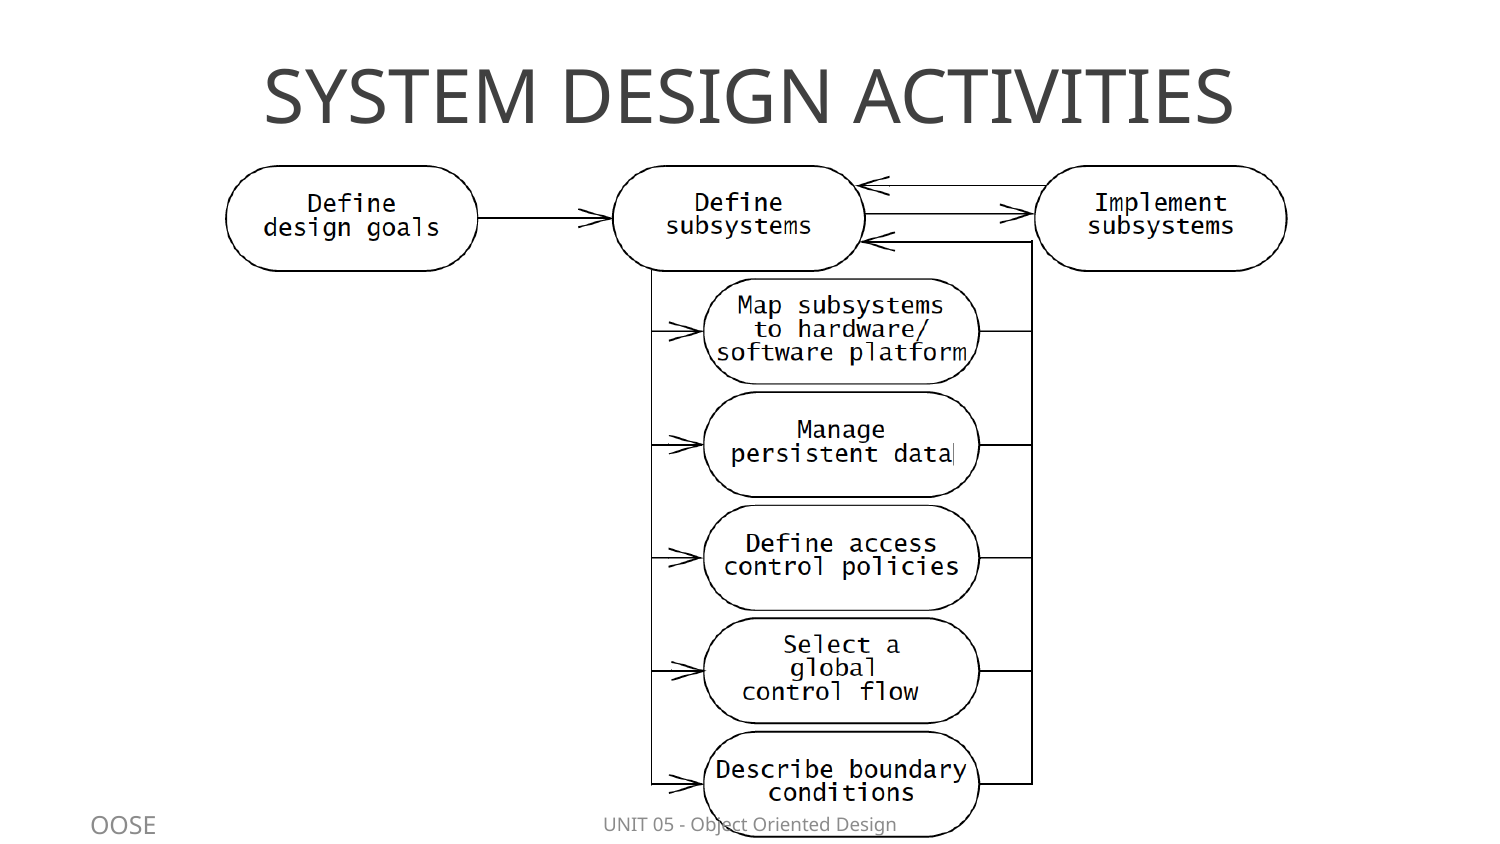

# System design activities
OOSE
UNIT 05 - Object Oriented Design